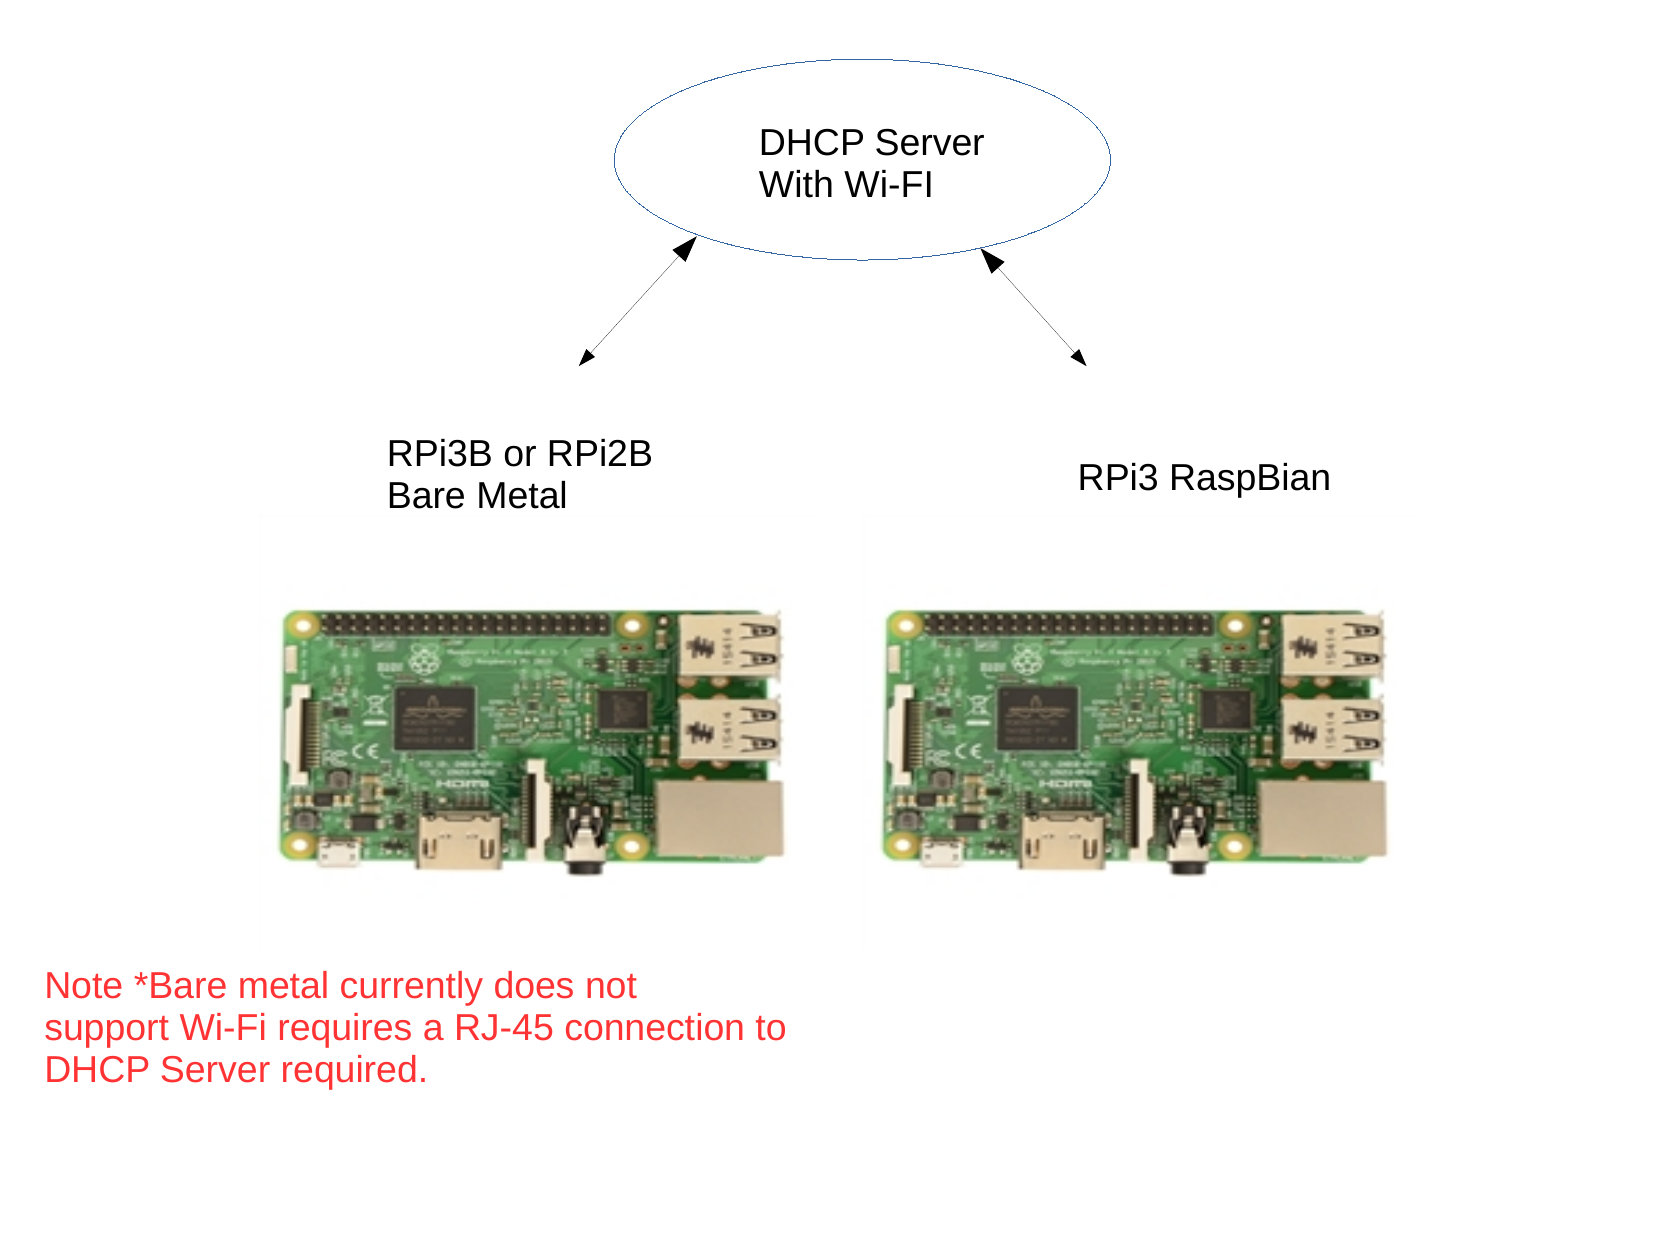

DHCP Server
With Wi-FI
RPi3B or RPi2B
Bare Metal
RPi3 RaspBian
Note *Bare metal currently does not
support Wi-Fi requires a RJ-45 connection to
DHCP Server required.